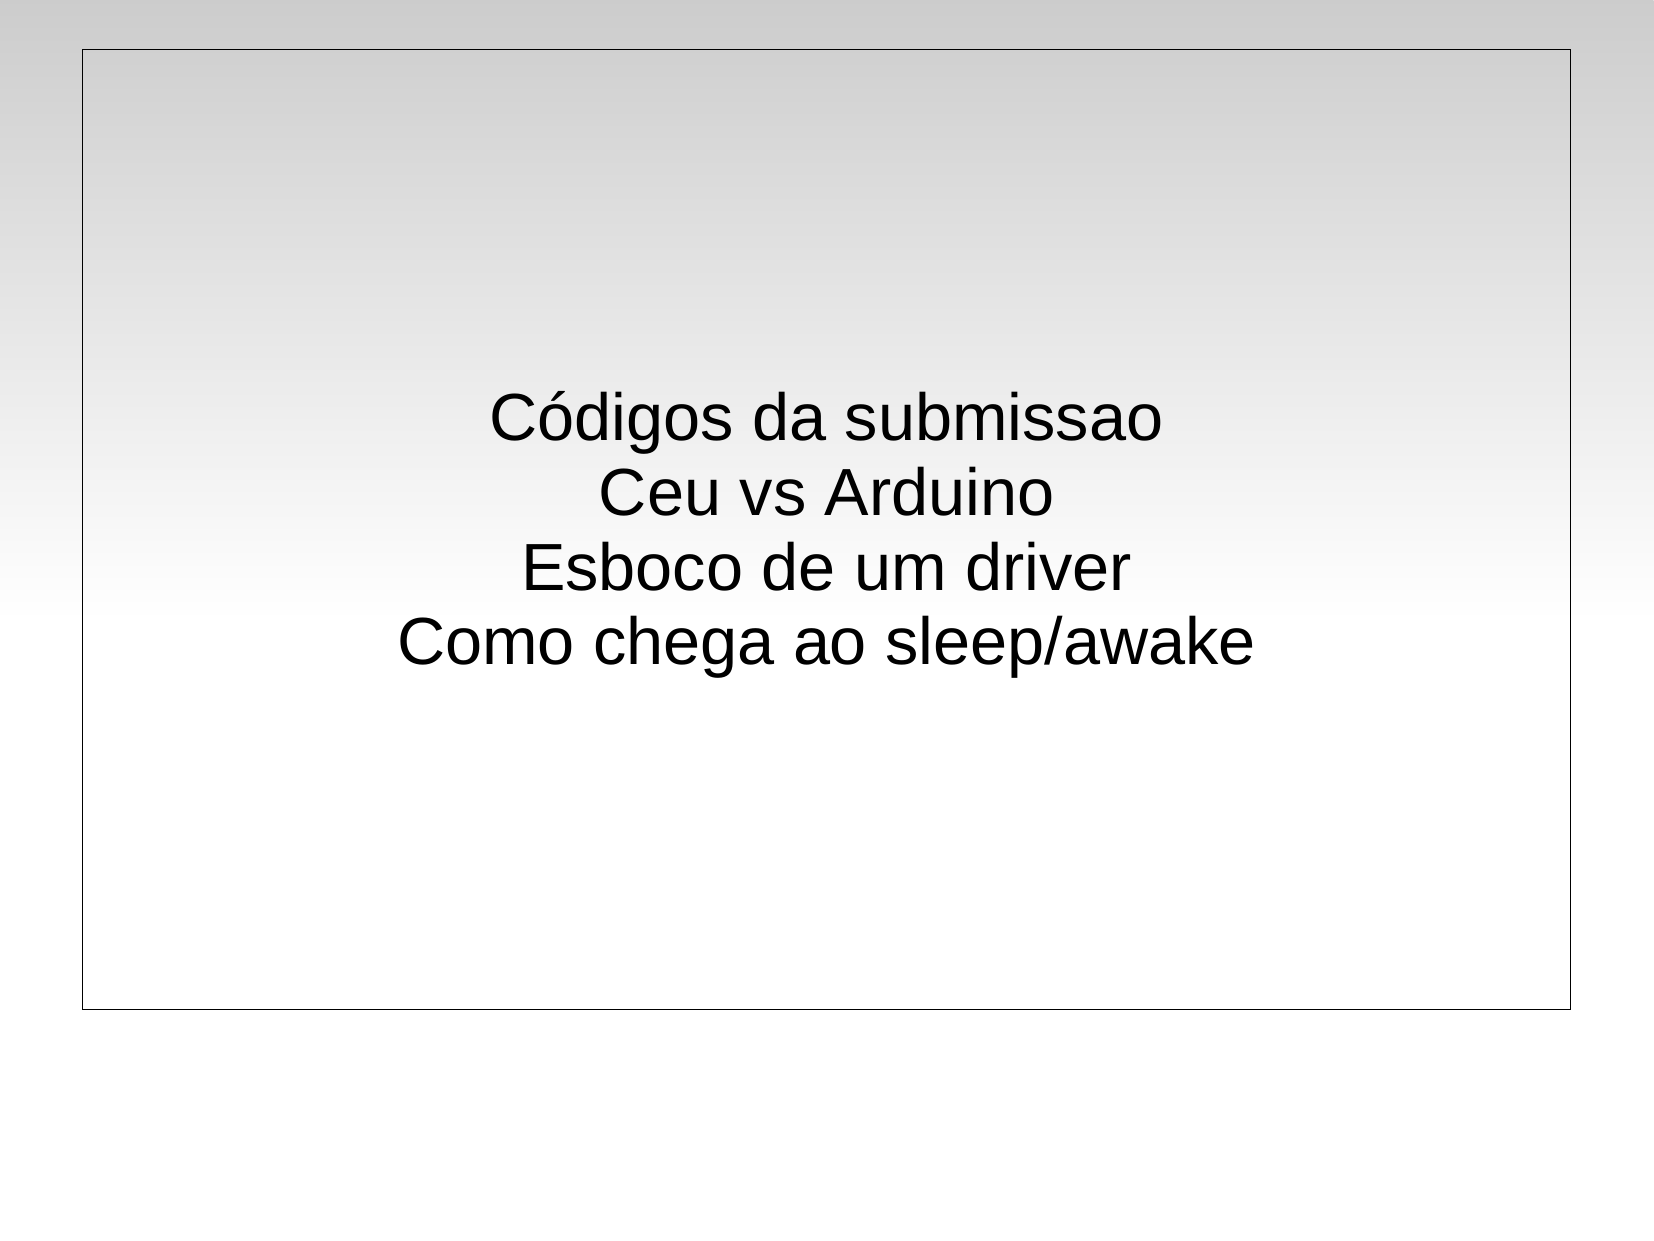

# Códigos da submissao
Ceu vs Arduino
Esboco de um driver
Como chega ao sleep/awake